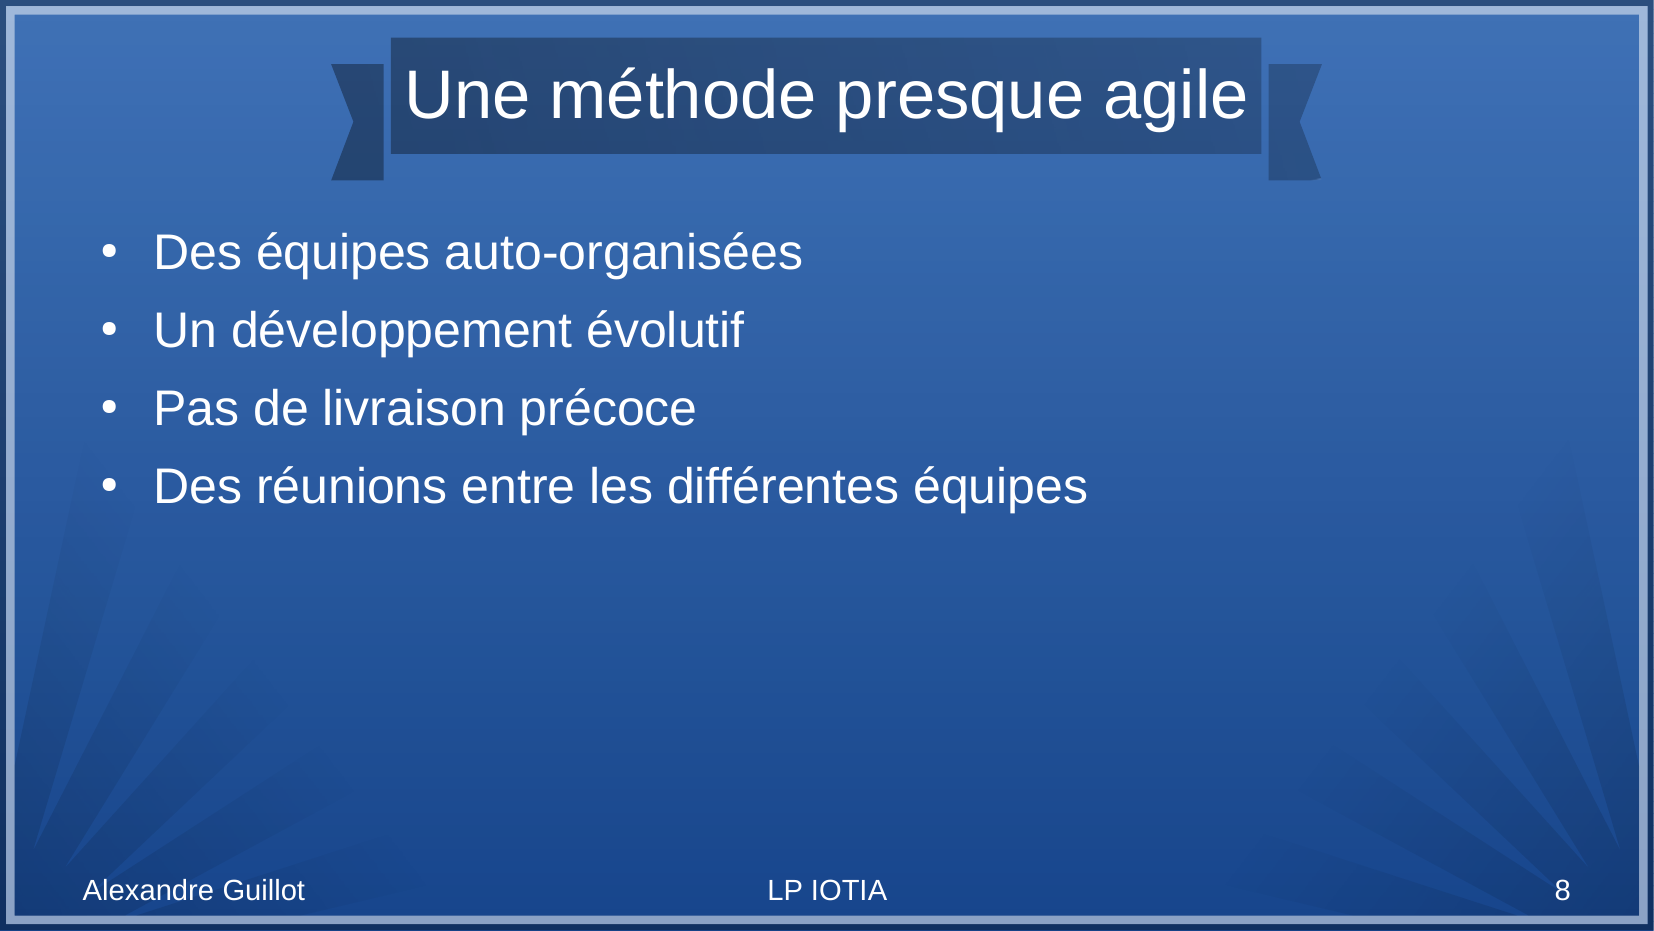

# Une méthode presque agile
Des équipes auto-organisées
Un développement évolutif
Pas de livraison précoce
Des réunions entre les différentes équipes
Alexandre Guillot
LP IOTIA
8